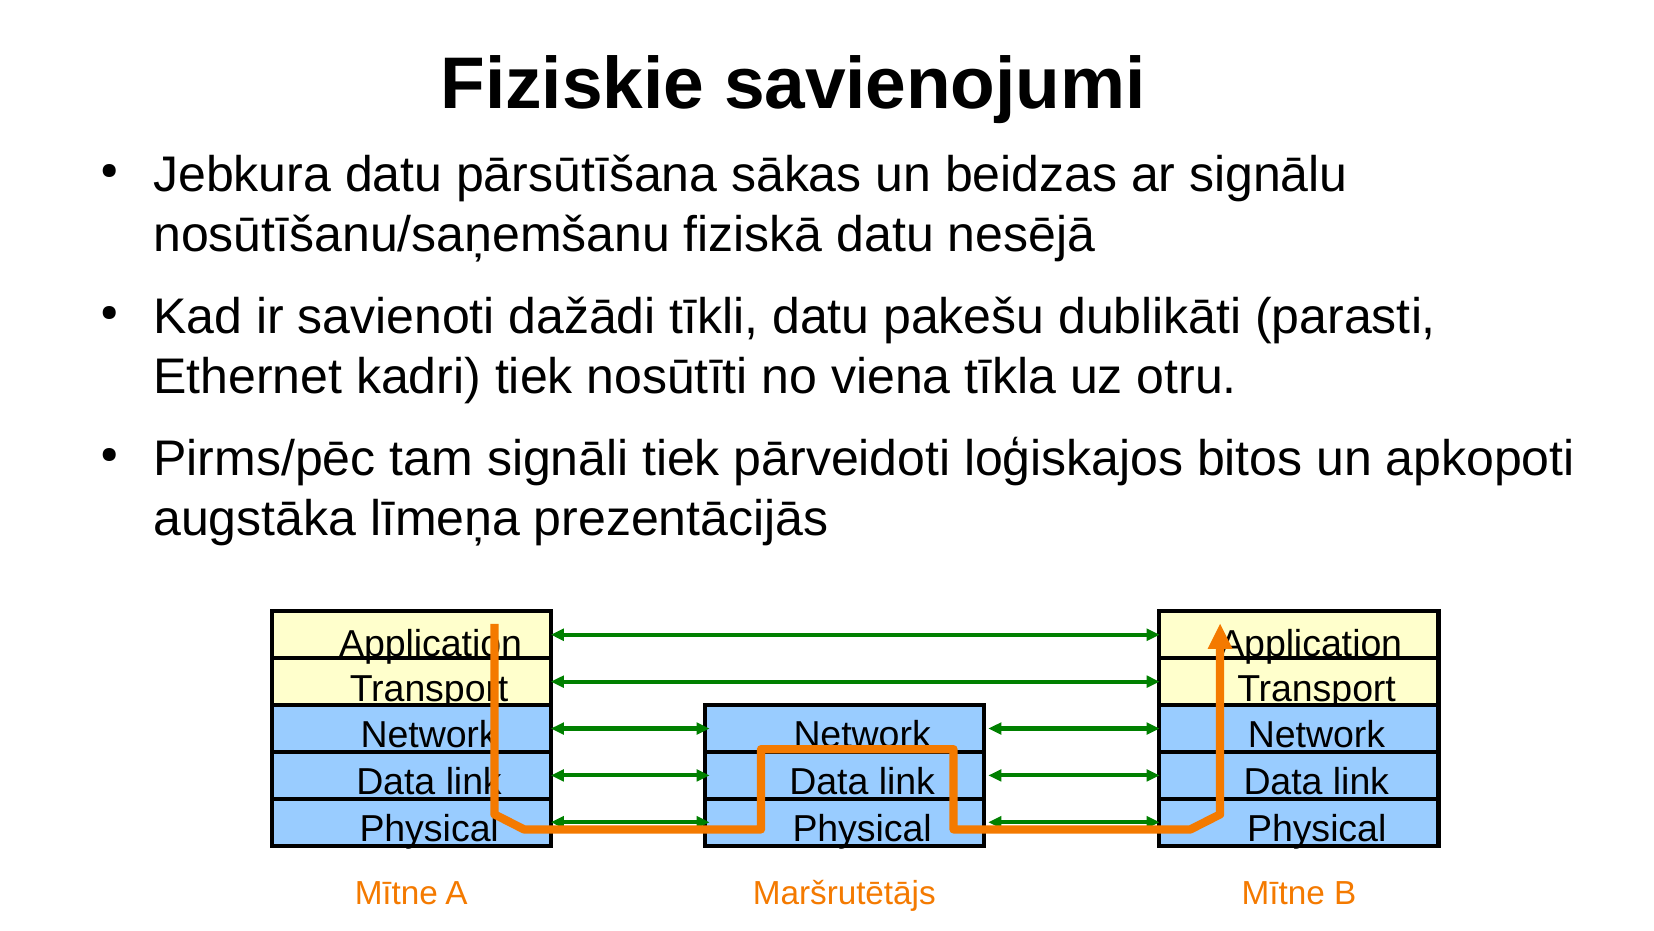

# Fiziskie savienojumi
Jebkura datu pārsūtīšana sākas un beidzas ar signālu nosūtīšanu/saņemšanu fiziskā datu nesējā
Kad ir savienoti dažādi tīkli, datu pakešu dublikāti (parasti, Ethernet kadri) tiek nosūtīti no viena tīkla uz otru.
Pirms/pēc tam signāli tiek pārveidoti loģiskajos bitos un apkopoti augstāka līmeņa prezentācijās
Application
Application
Transport
Transport
Network
Network
Network
Data link
Data link
Data link
Physical
Physical
Physical
Mītne A
Maršrutētājs
Mītne B